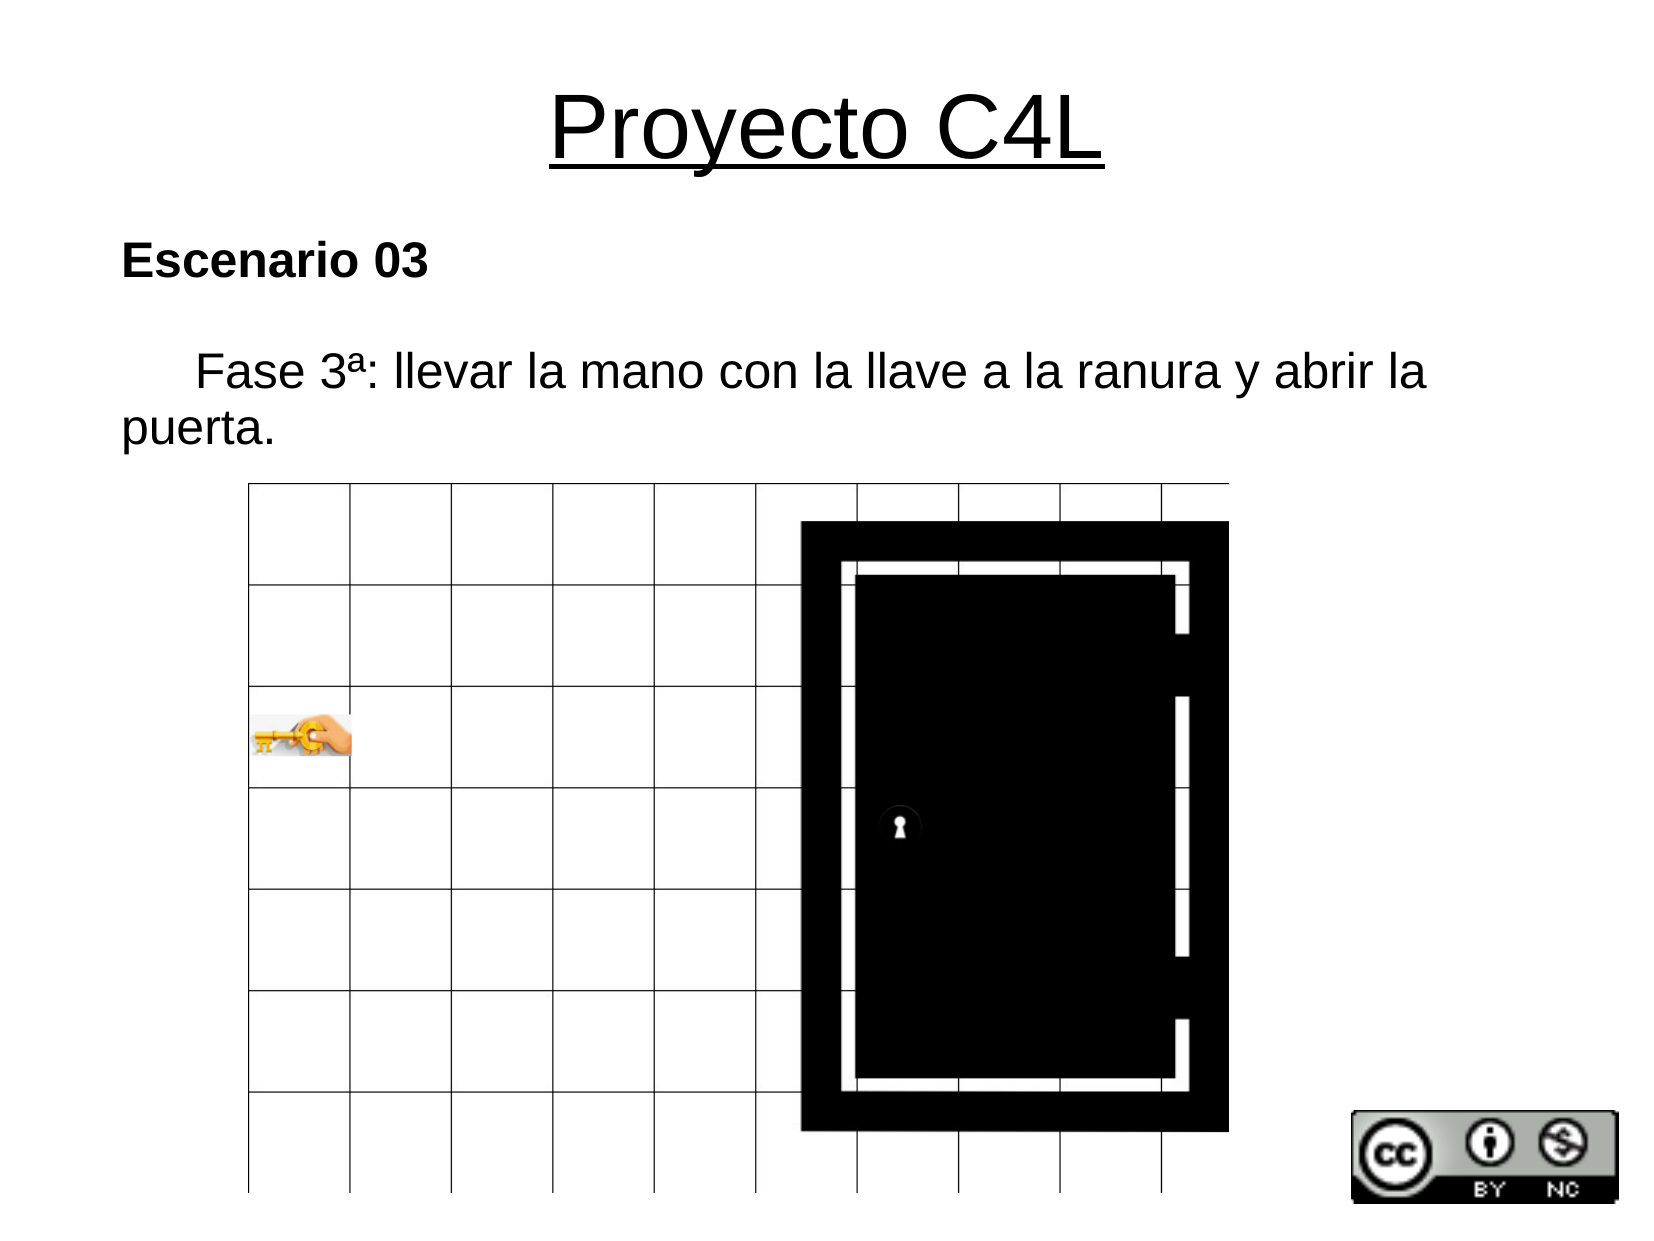

# Proyecto C4L
Escenario 03
	Fase 3ª: llevar la mano con la llave a la ranura y abrir la puerta.